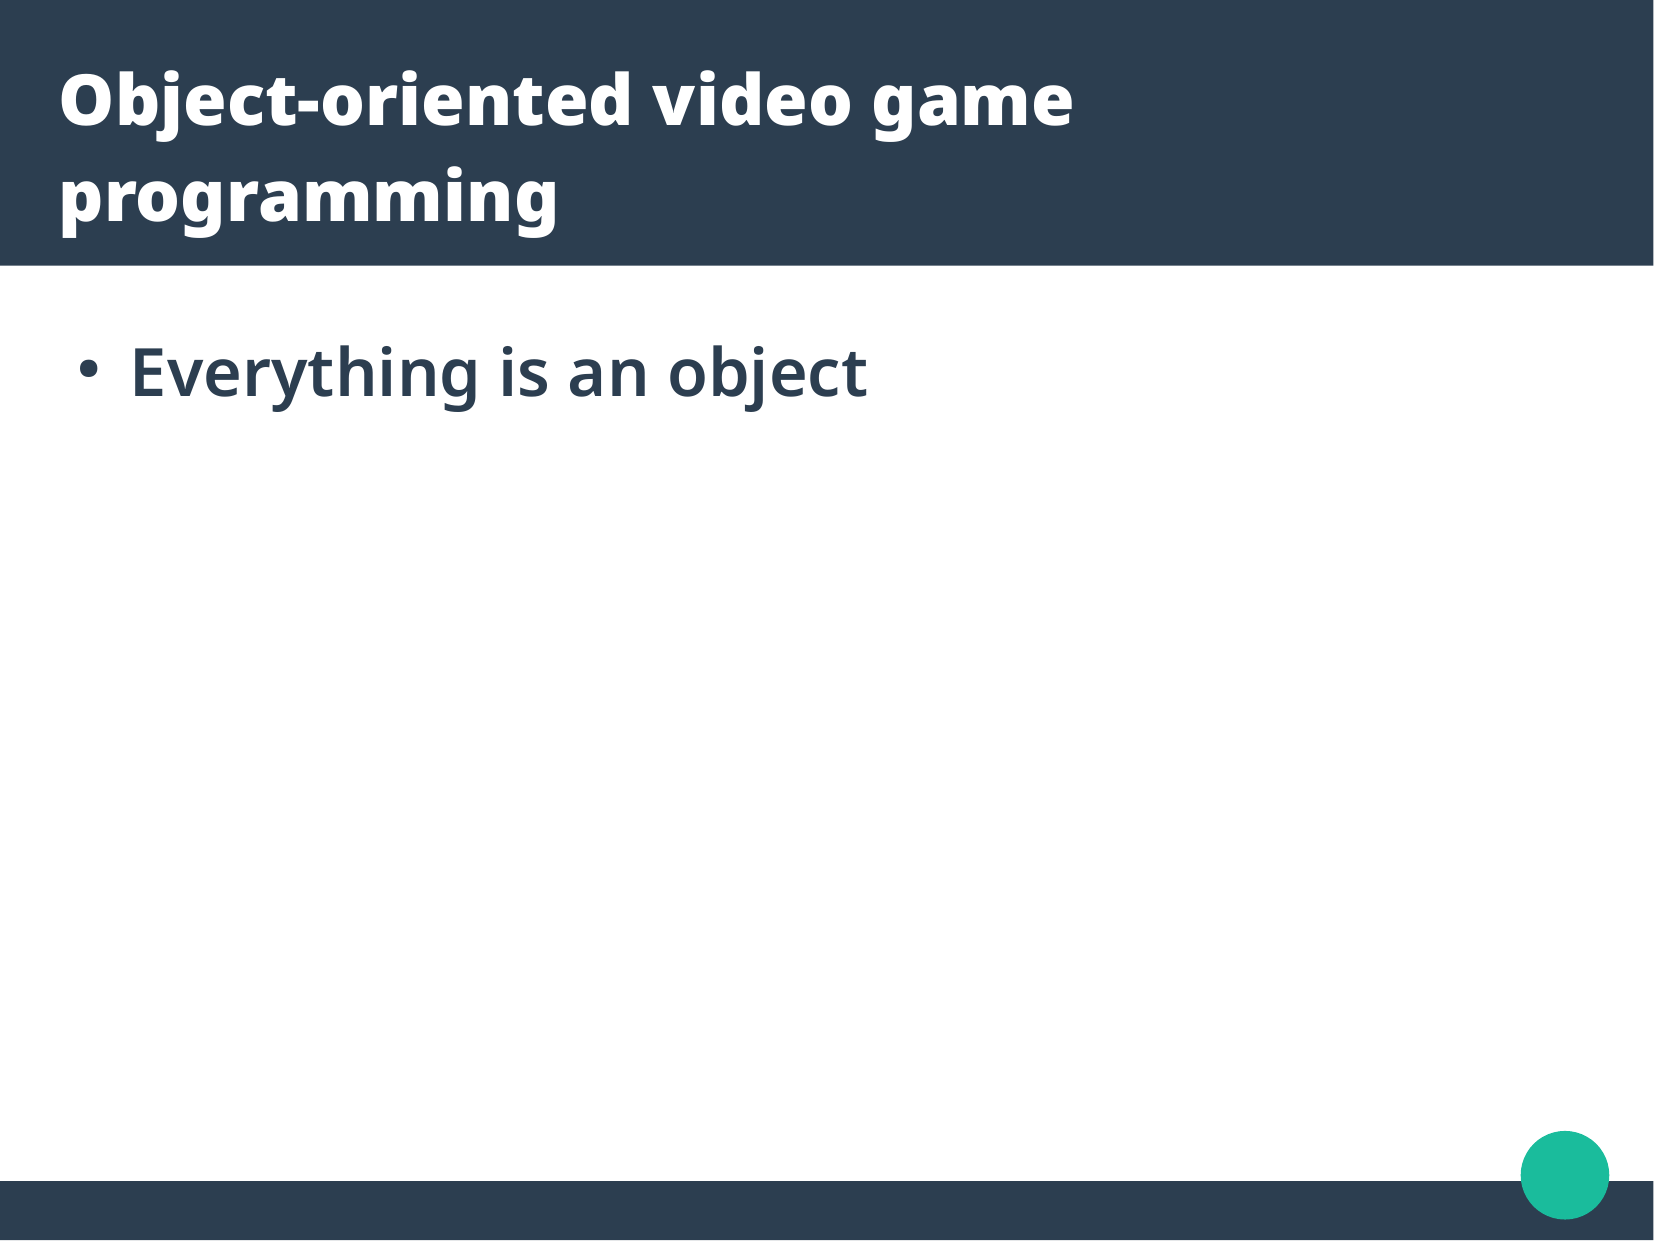

# Object-oriented video game programming
Everything is an object